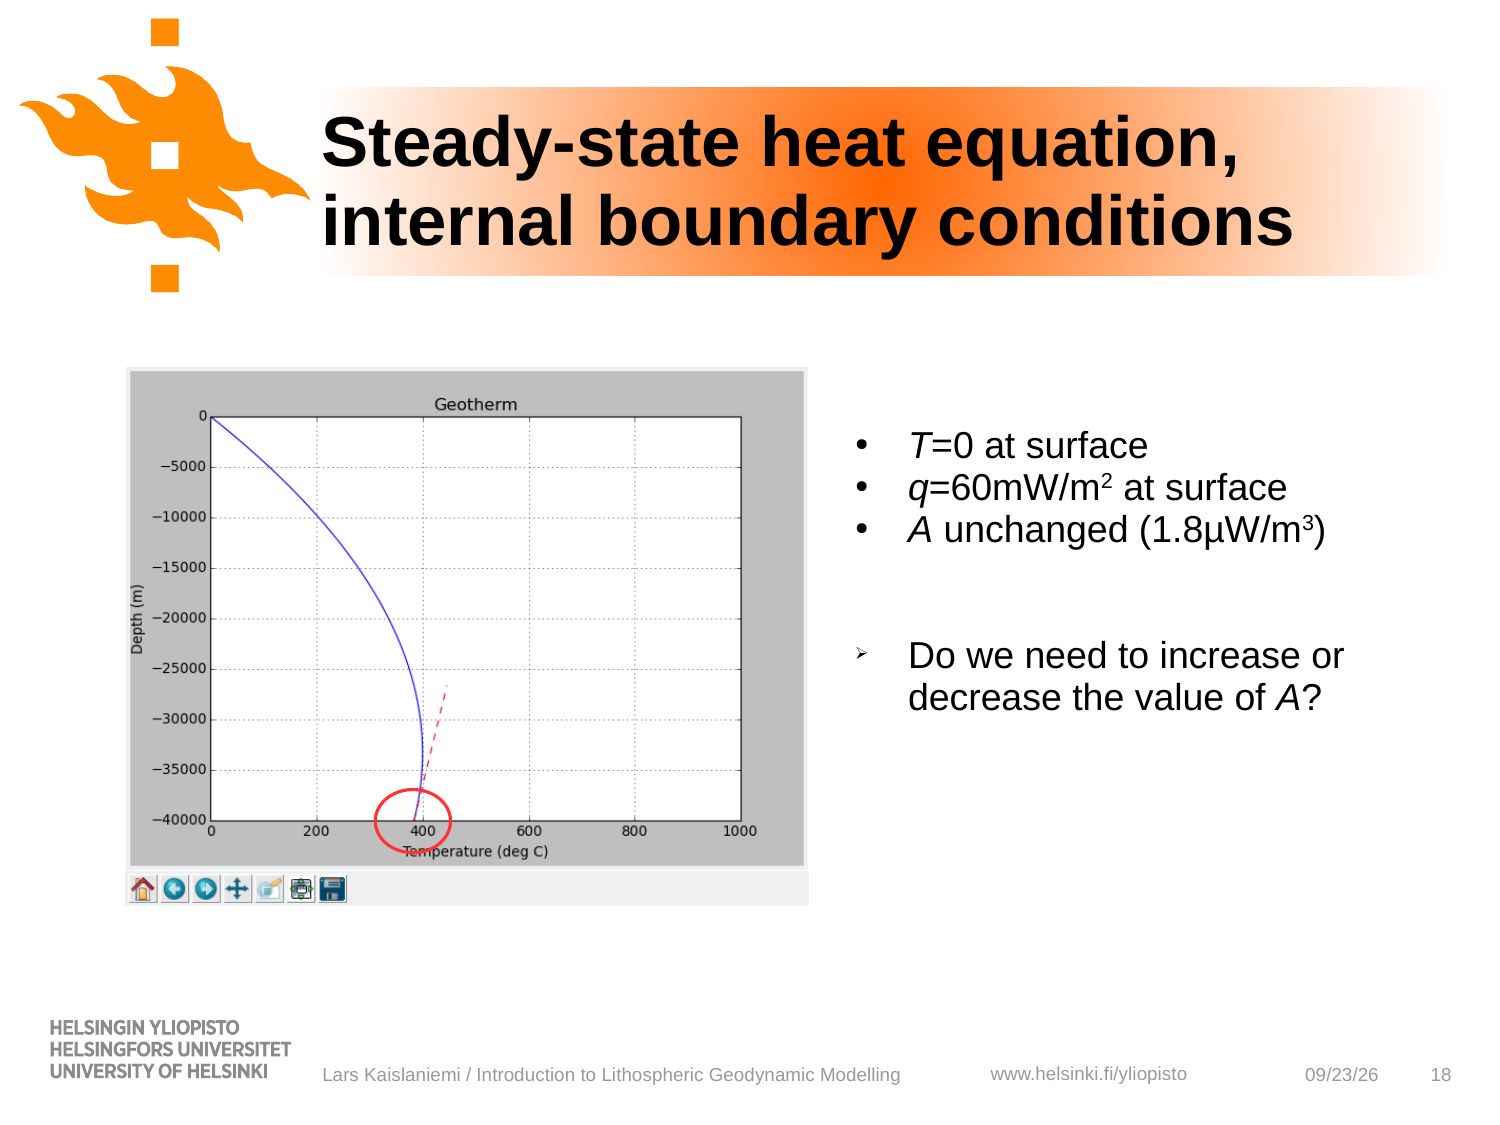

# Steady-state heat equation, internal boundary conditions
T=0 at surface
q=60mW/m2 at surface
A unchanged (1.8µW/m3)
Do we need to increase or decrease the value of A?
Lars Kaislaniemi / Introduction to Lithospheric Geodynamic Modelling
18